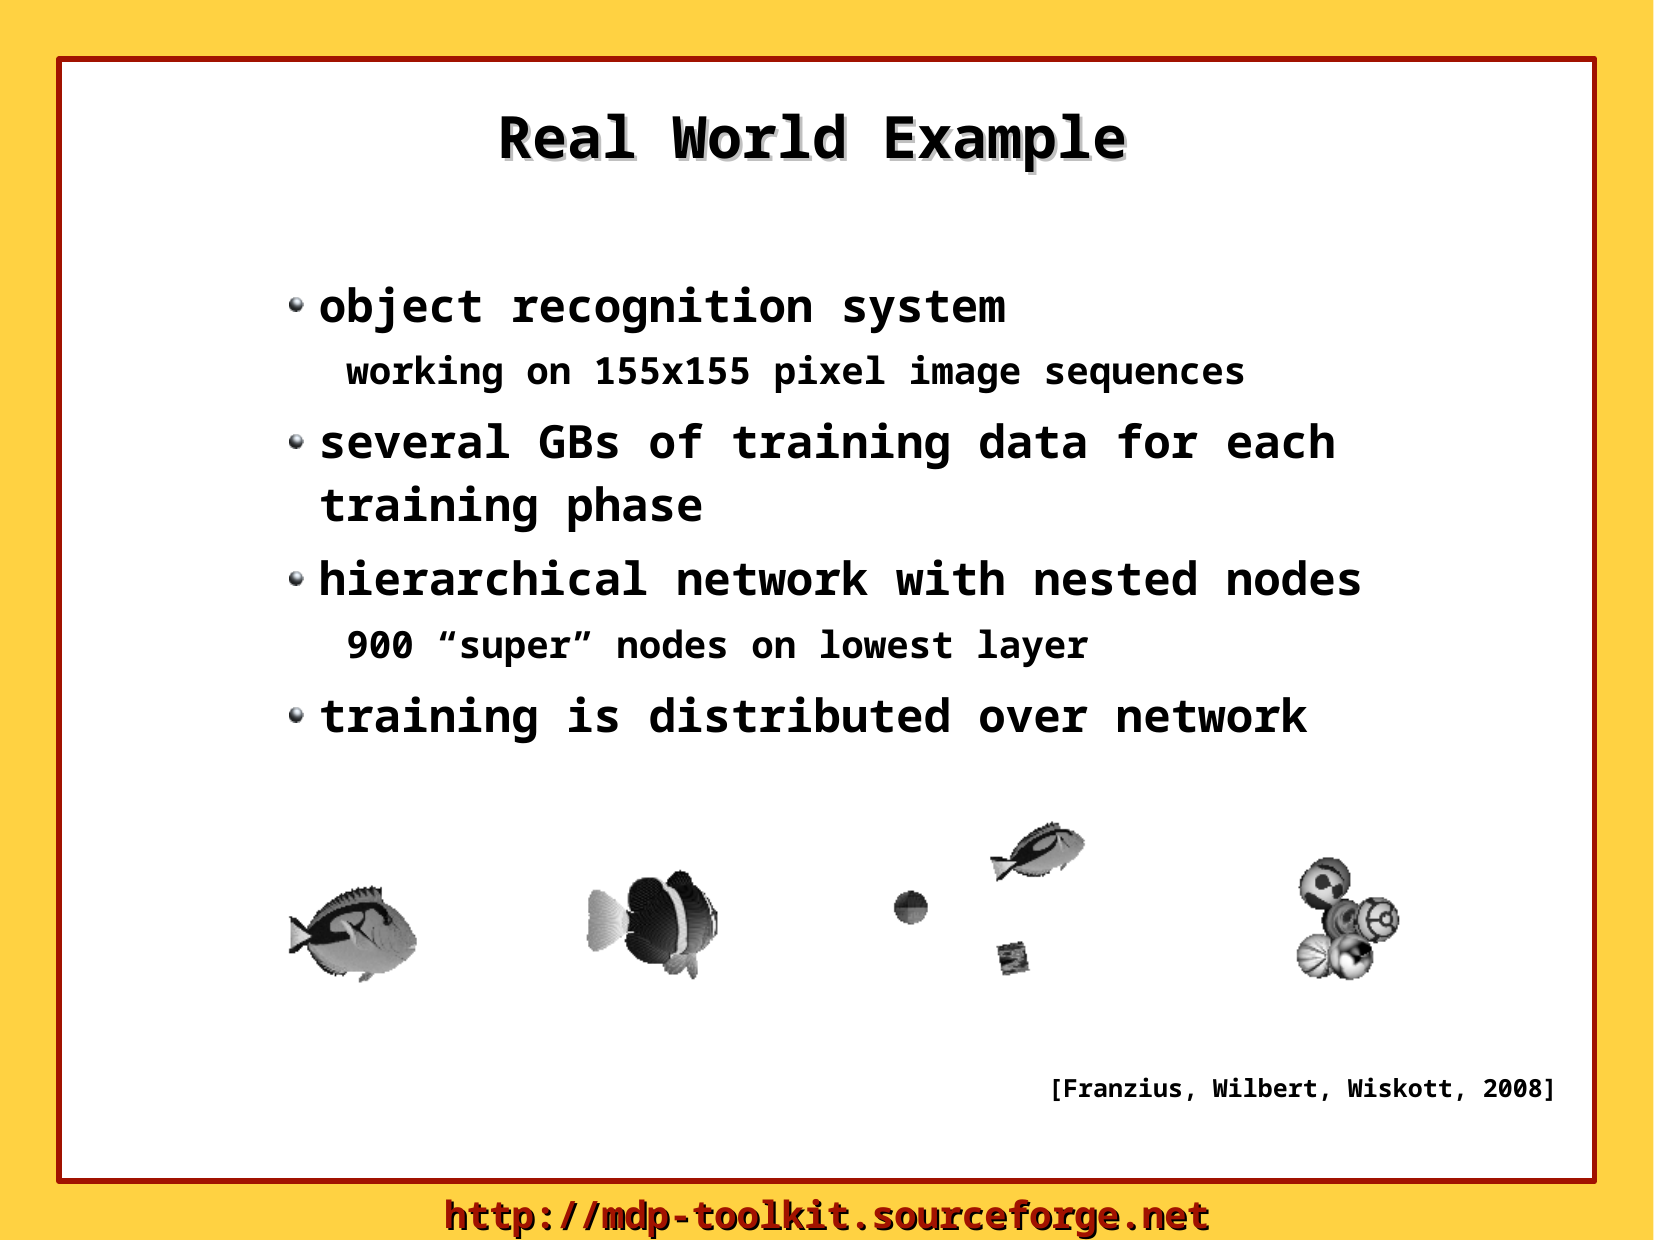

Real World Example
object recognition system
 working on 155x155 pixel image sequences
several GBs of training data for each
training phase
hierarchical network with nested nodes
 900 “super” nodes on lowest layer
training is distributed over network
[Franzius, Wilbert, Wiskott, 2008]